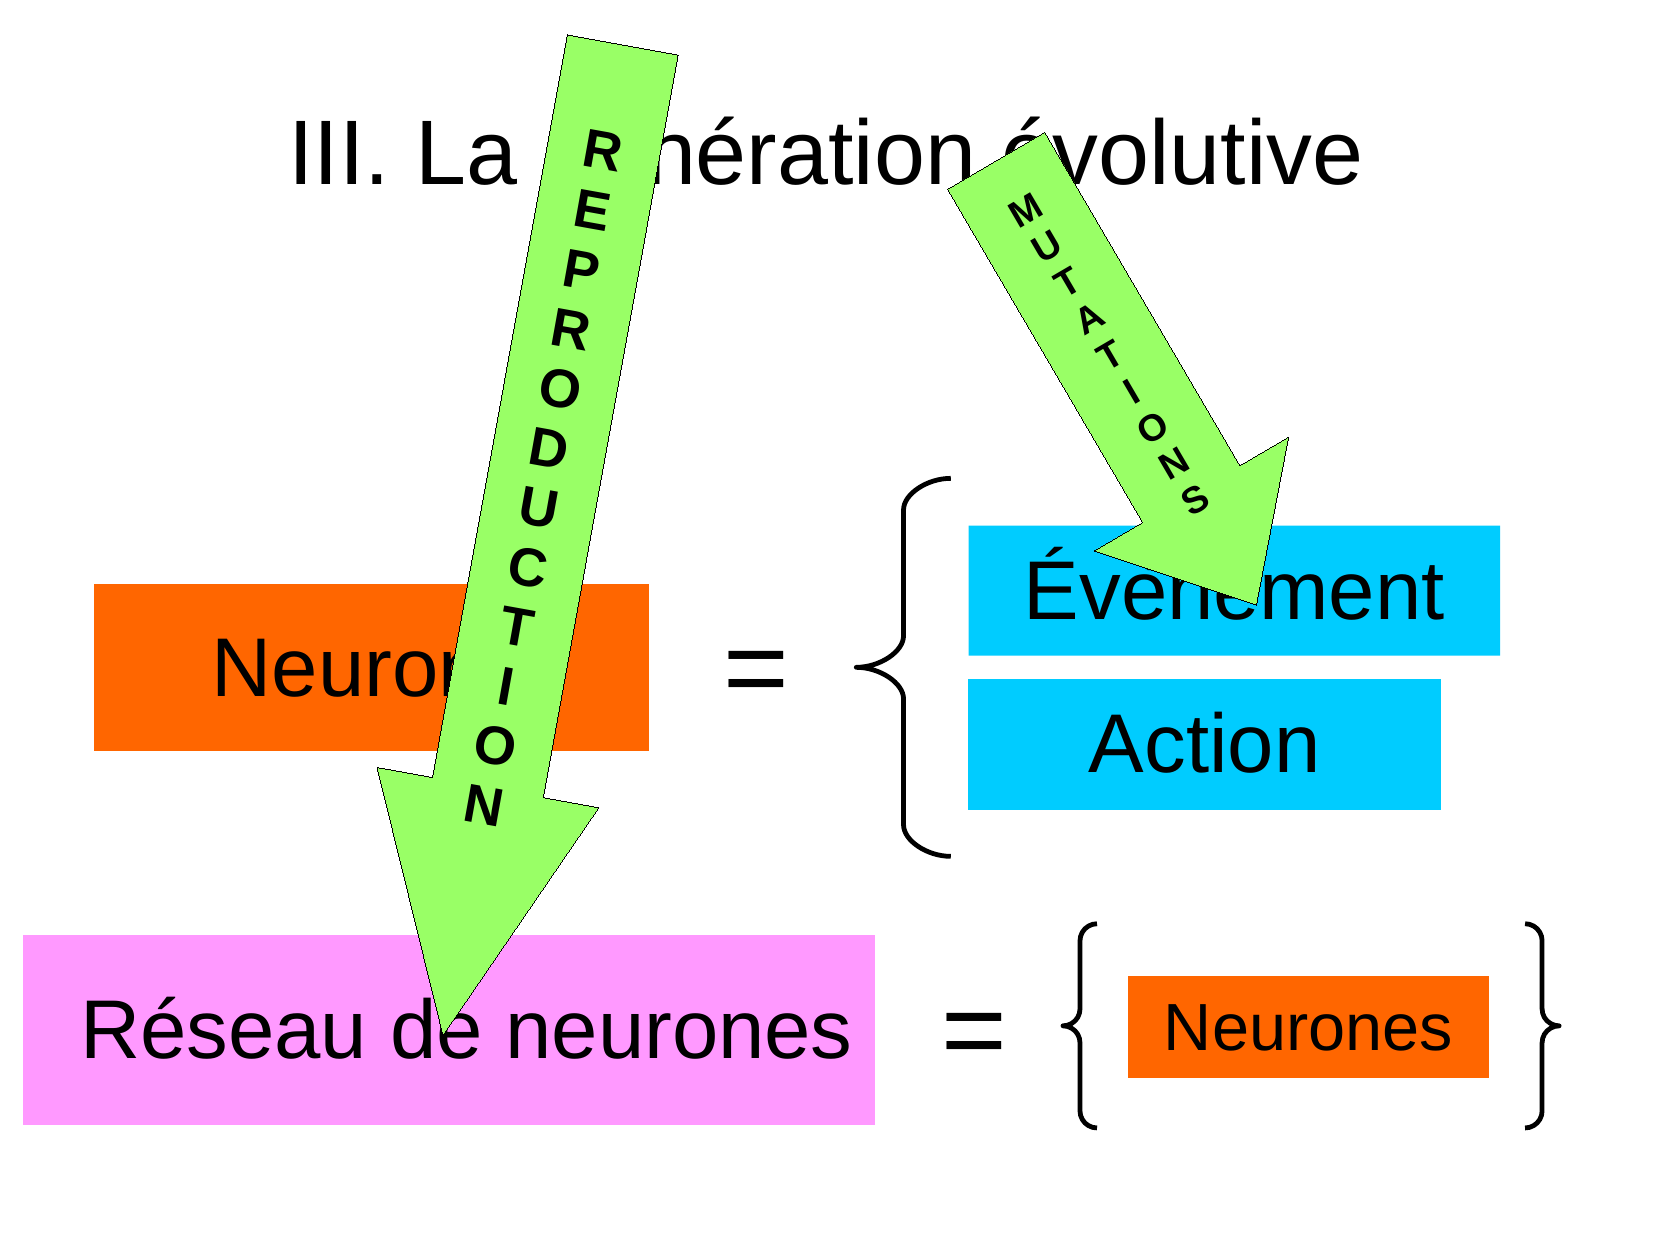

R
E
P
R
O
D
U
C
T
I
O
N
# III. La génération évolutive
M
U
T
A
T
I
O
N
S
Évènement
Neurone
=
Action
Réseau de neurones
=
Neurones